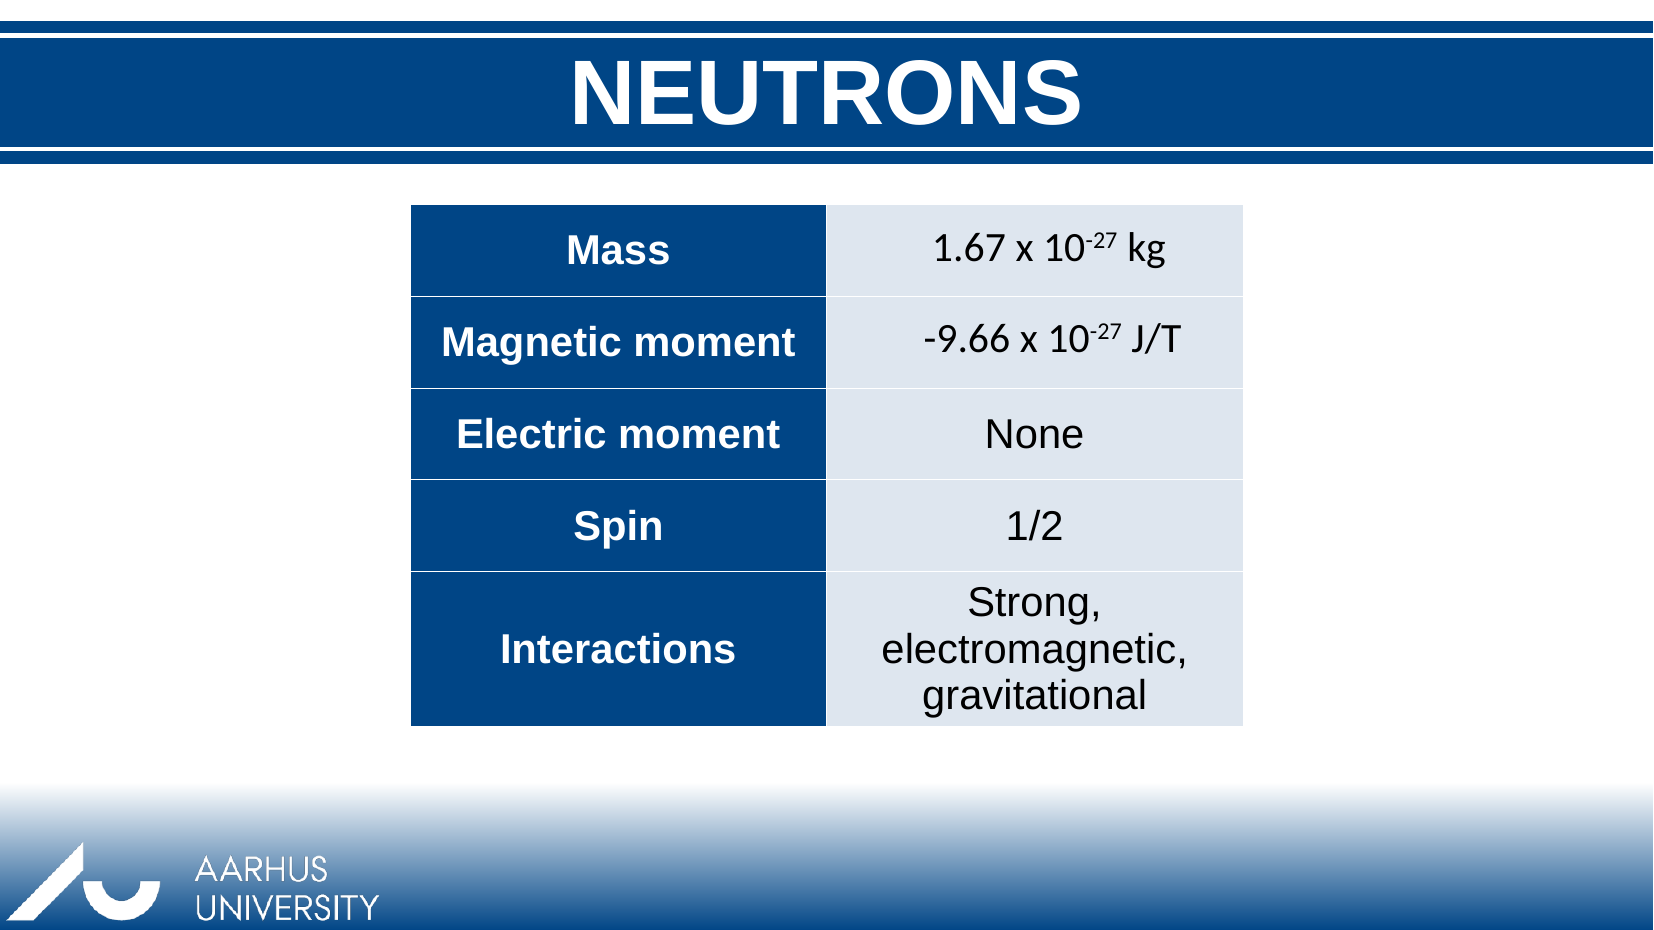

# NEUTRONS
| Mass | 1.67 x 10-27 kg |
| --- | --- |
| Magnetic moment | -9.66 x 10-27 J/T |
| Electric moment | None |
| Spin | 1/2 |
| Interactions | Strong, electromagnetic, gravitational |